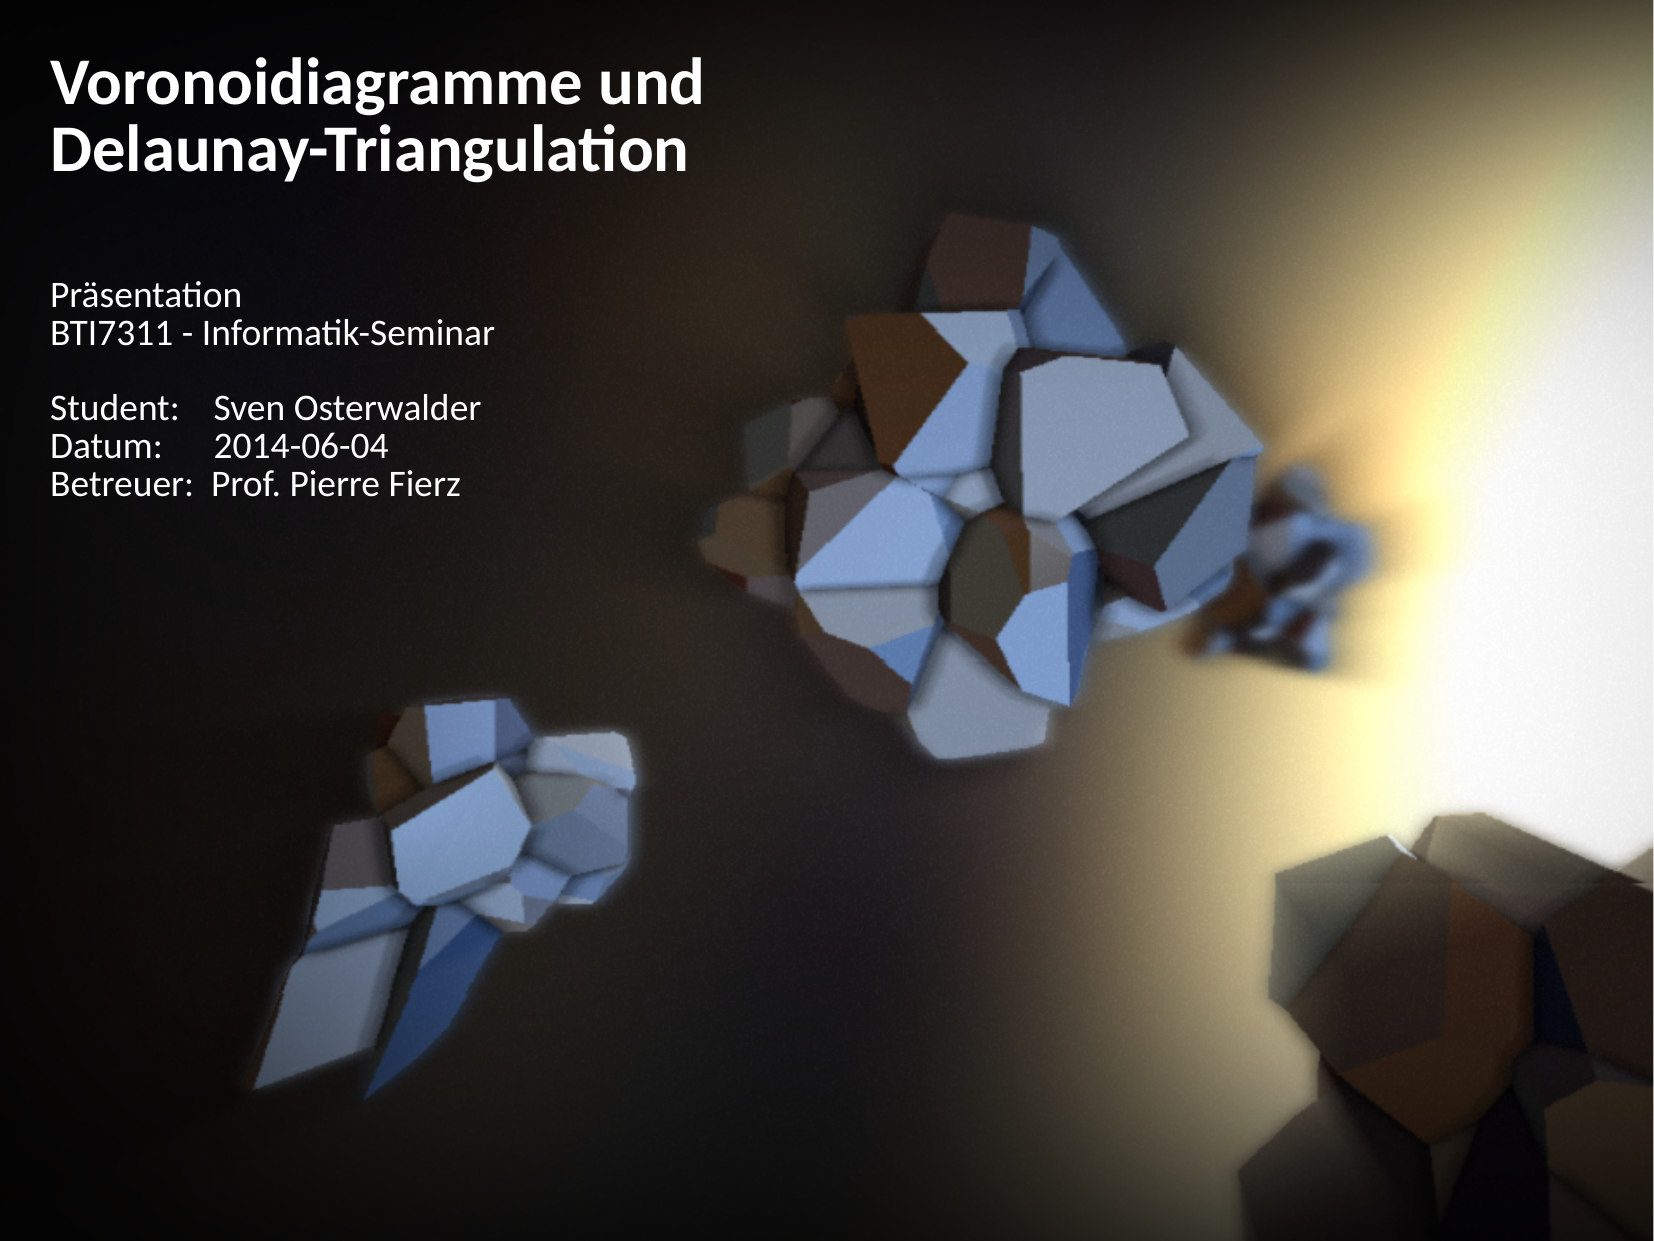

Voronoidiagramme und
Delaunay-Triangulation
Präsentation
BTI7311 - Informatik-Seminar
Student: Sven Osterwalder
Datum: 2014-06-04
Betreuer: Prof. Pierre Fierz